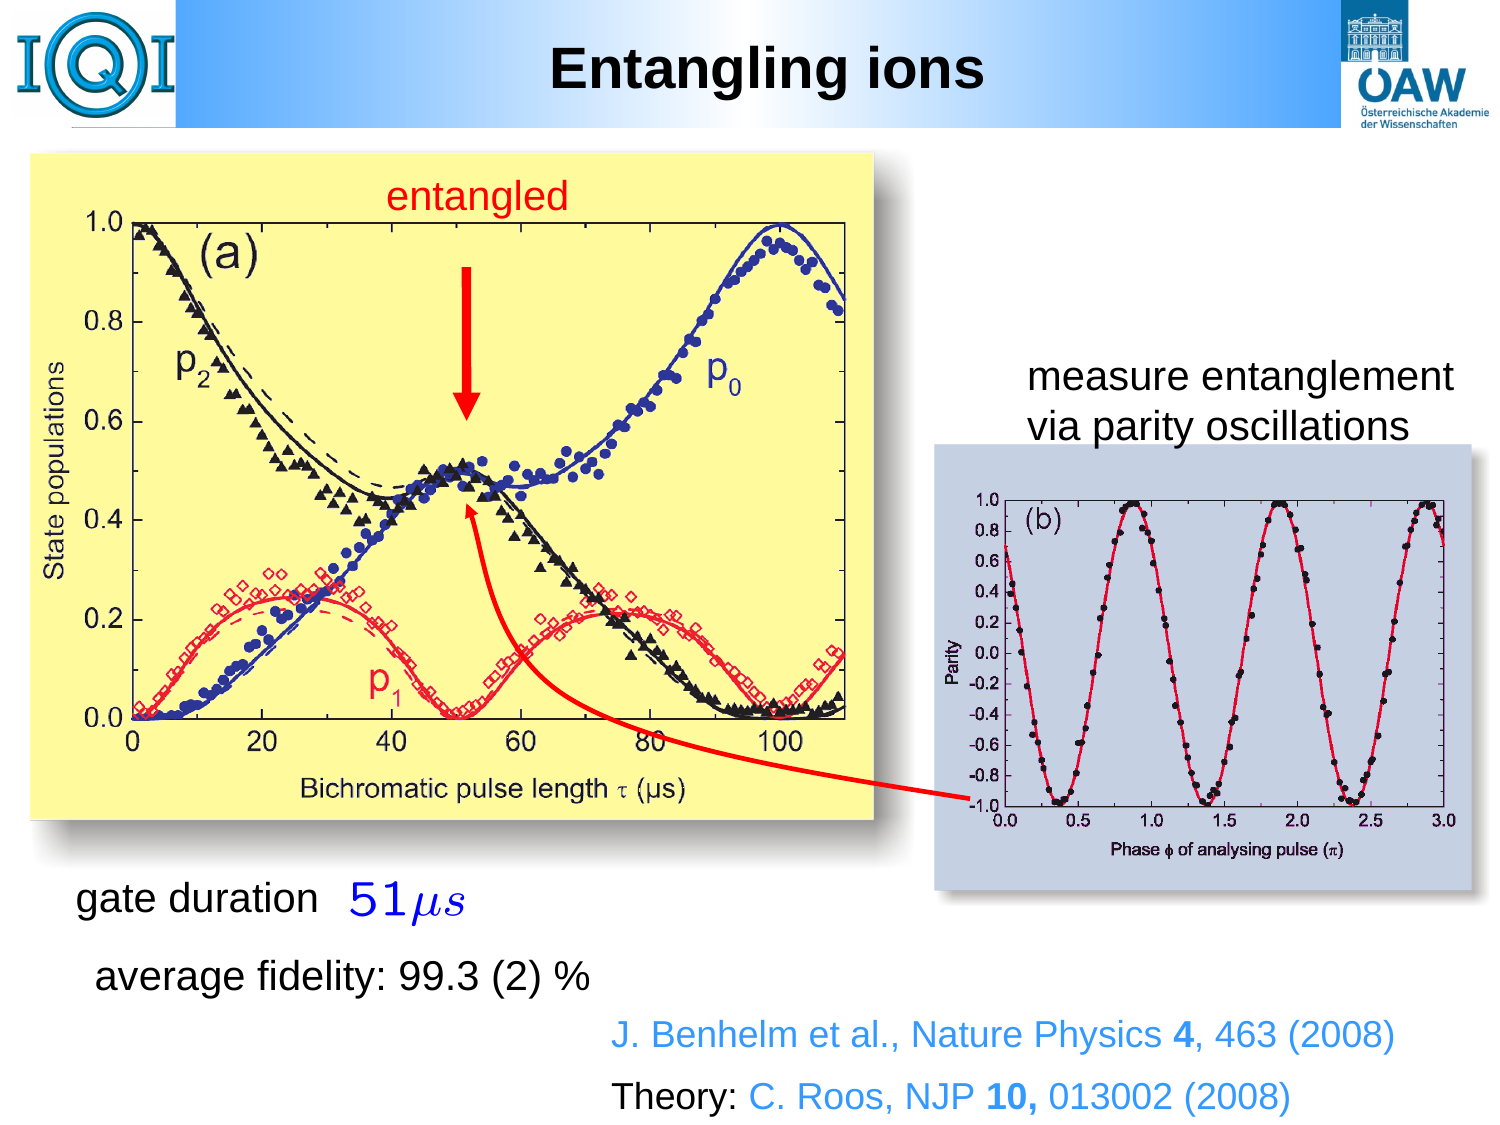

Entangling ions
entangled
measure entanglement
via parity oscillations
gate duration
average fidelity: 99.3 (2) %
J. Benhelm et al., Nature Physics 4, 463 (2008)‏
Theory: C. Roos, NJP 10, 013002 (2008)